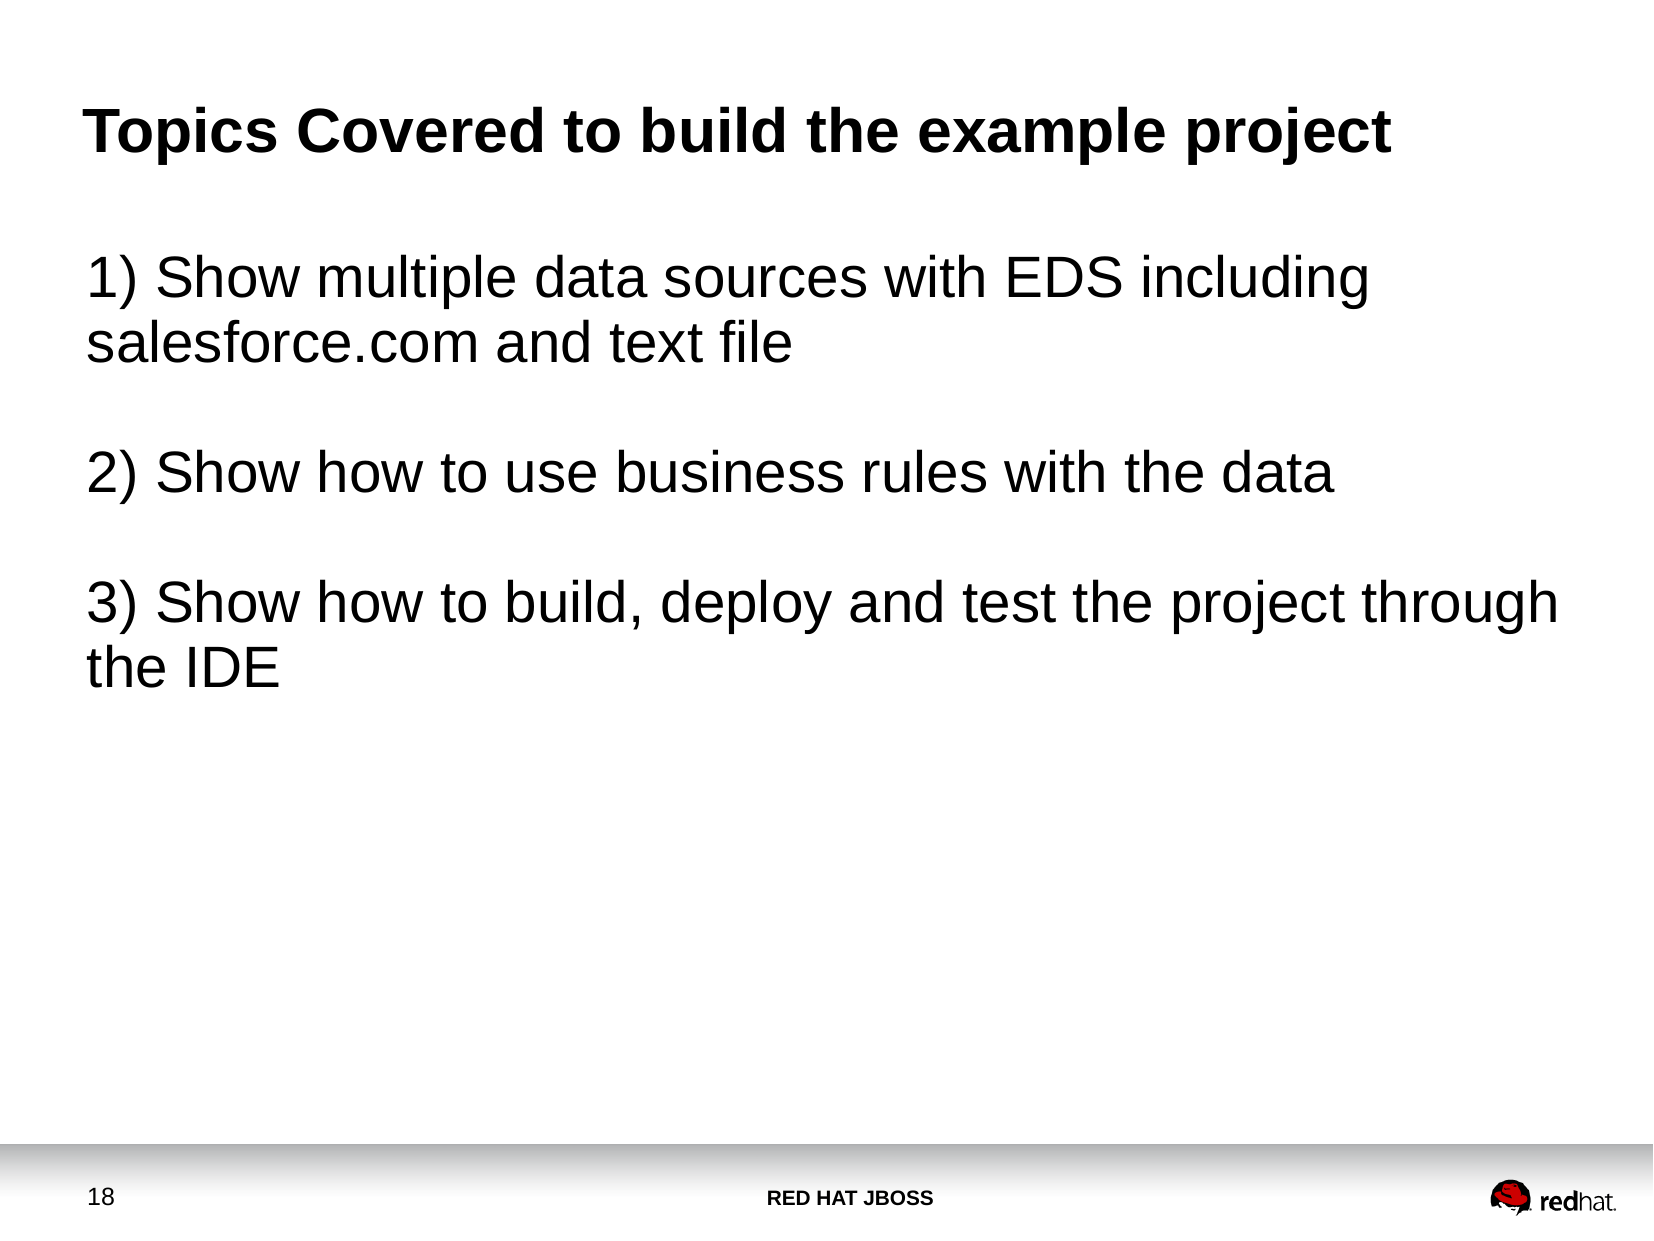

# Topics Covered to build the example project
1) Show multiple data sources with EDS including salesforce.com and text file
2) Show how to use business rules with the data
3) Show how to build, deploy and test the project through the IDE